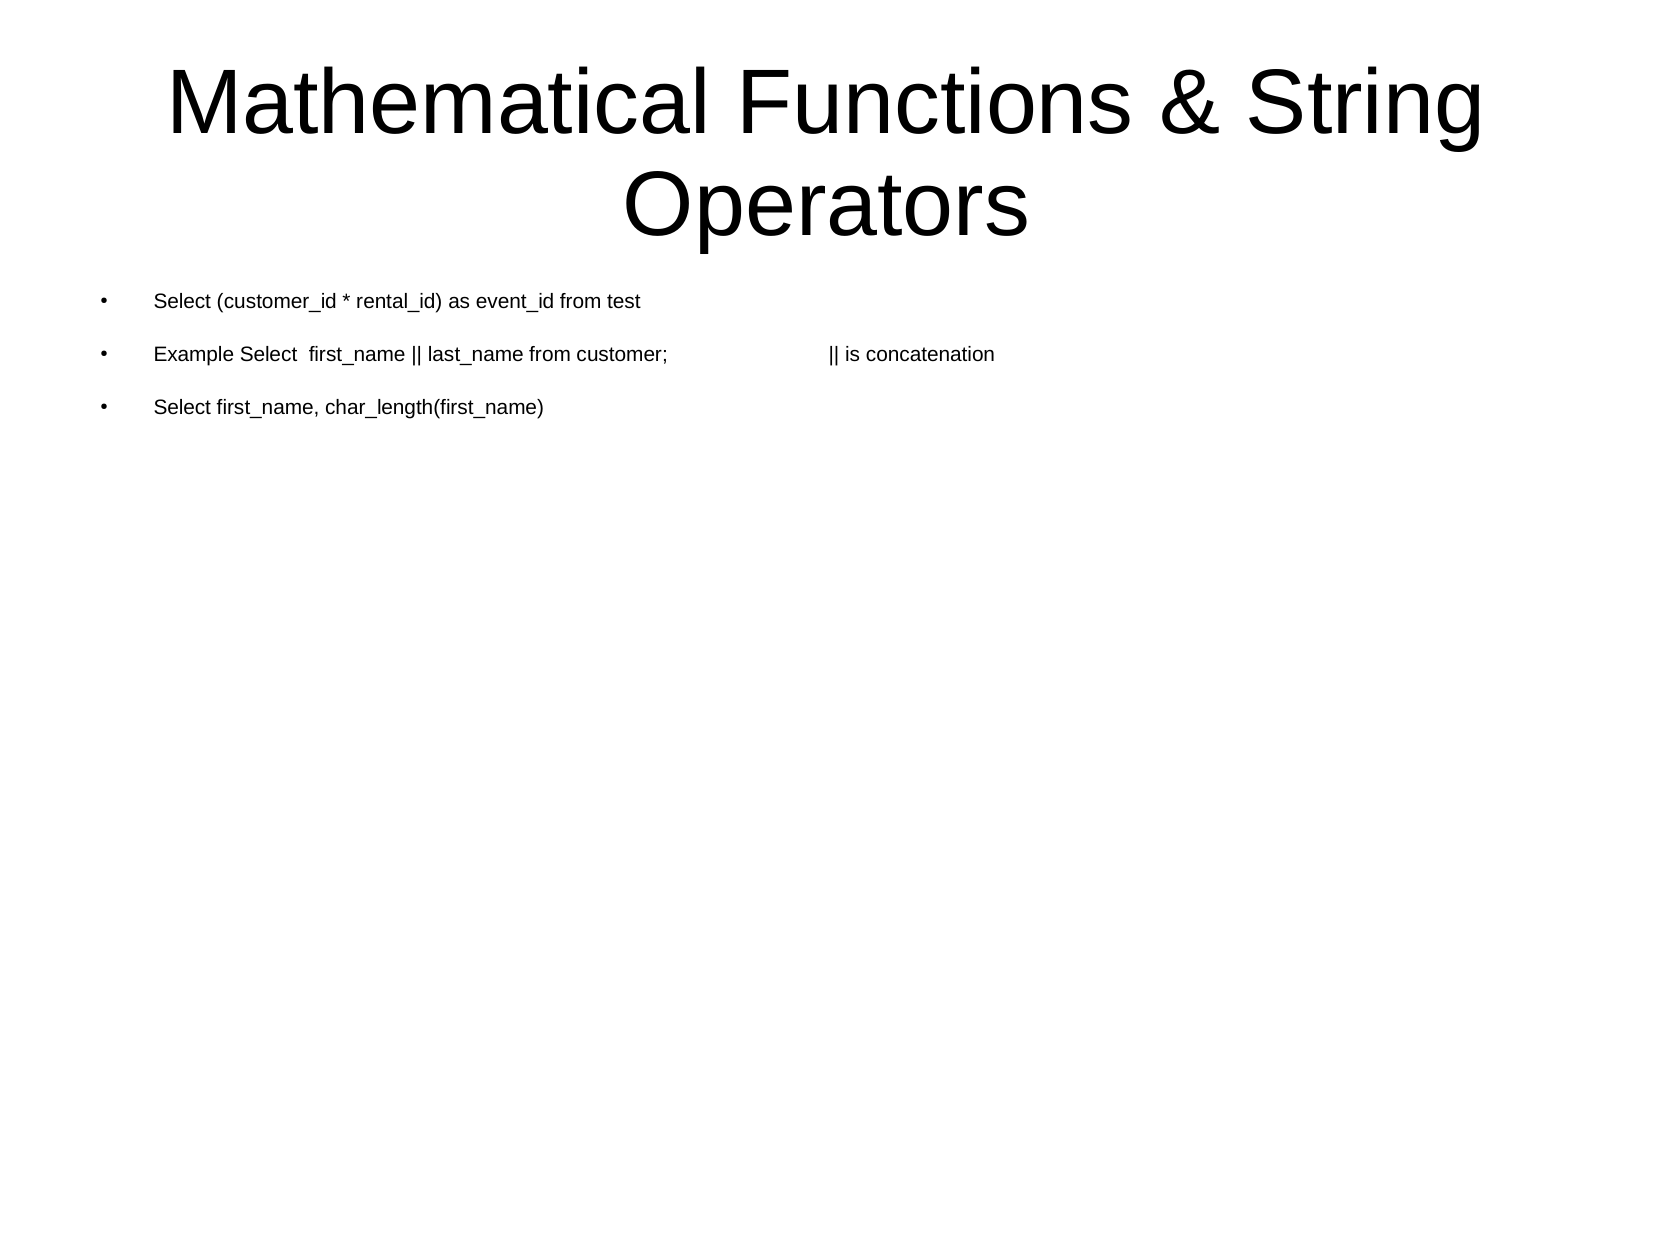

# Mathematical Functions & String Operators
Select (customer_id * rental_id) as event_id from test
Example Select first_name || last_name from customer;			|| is concatenation
Select first_name, char_length(first_name)